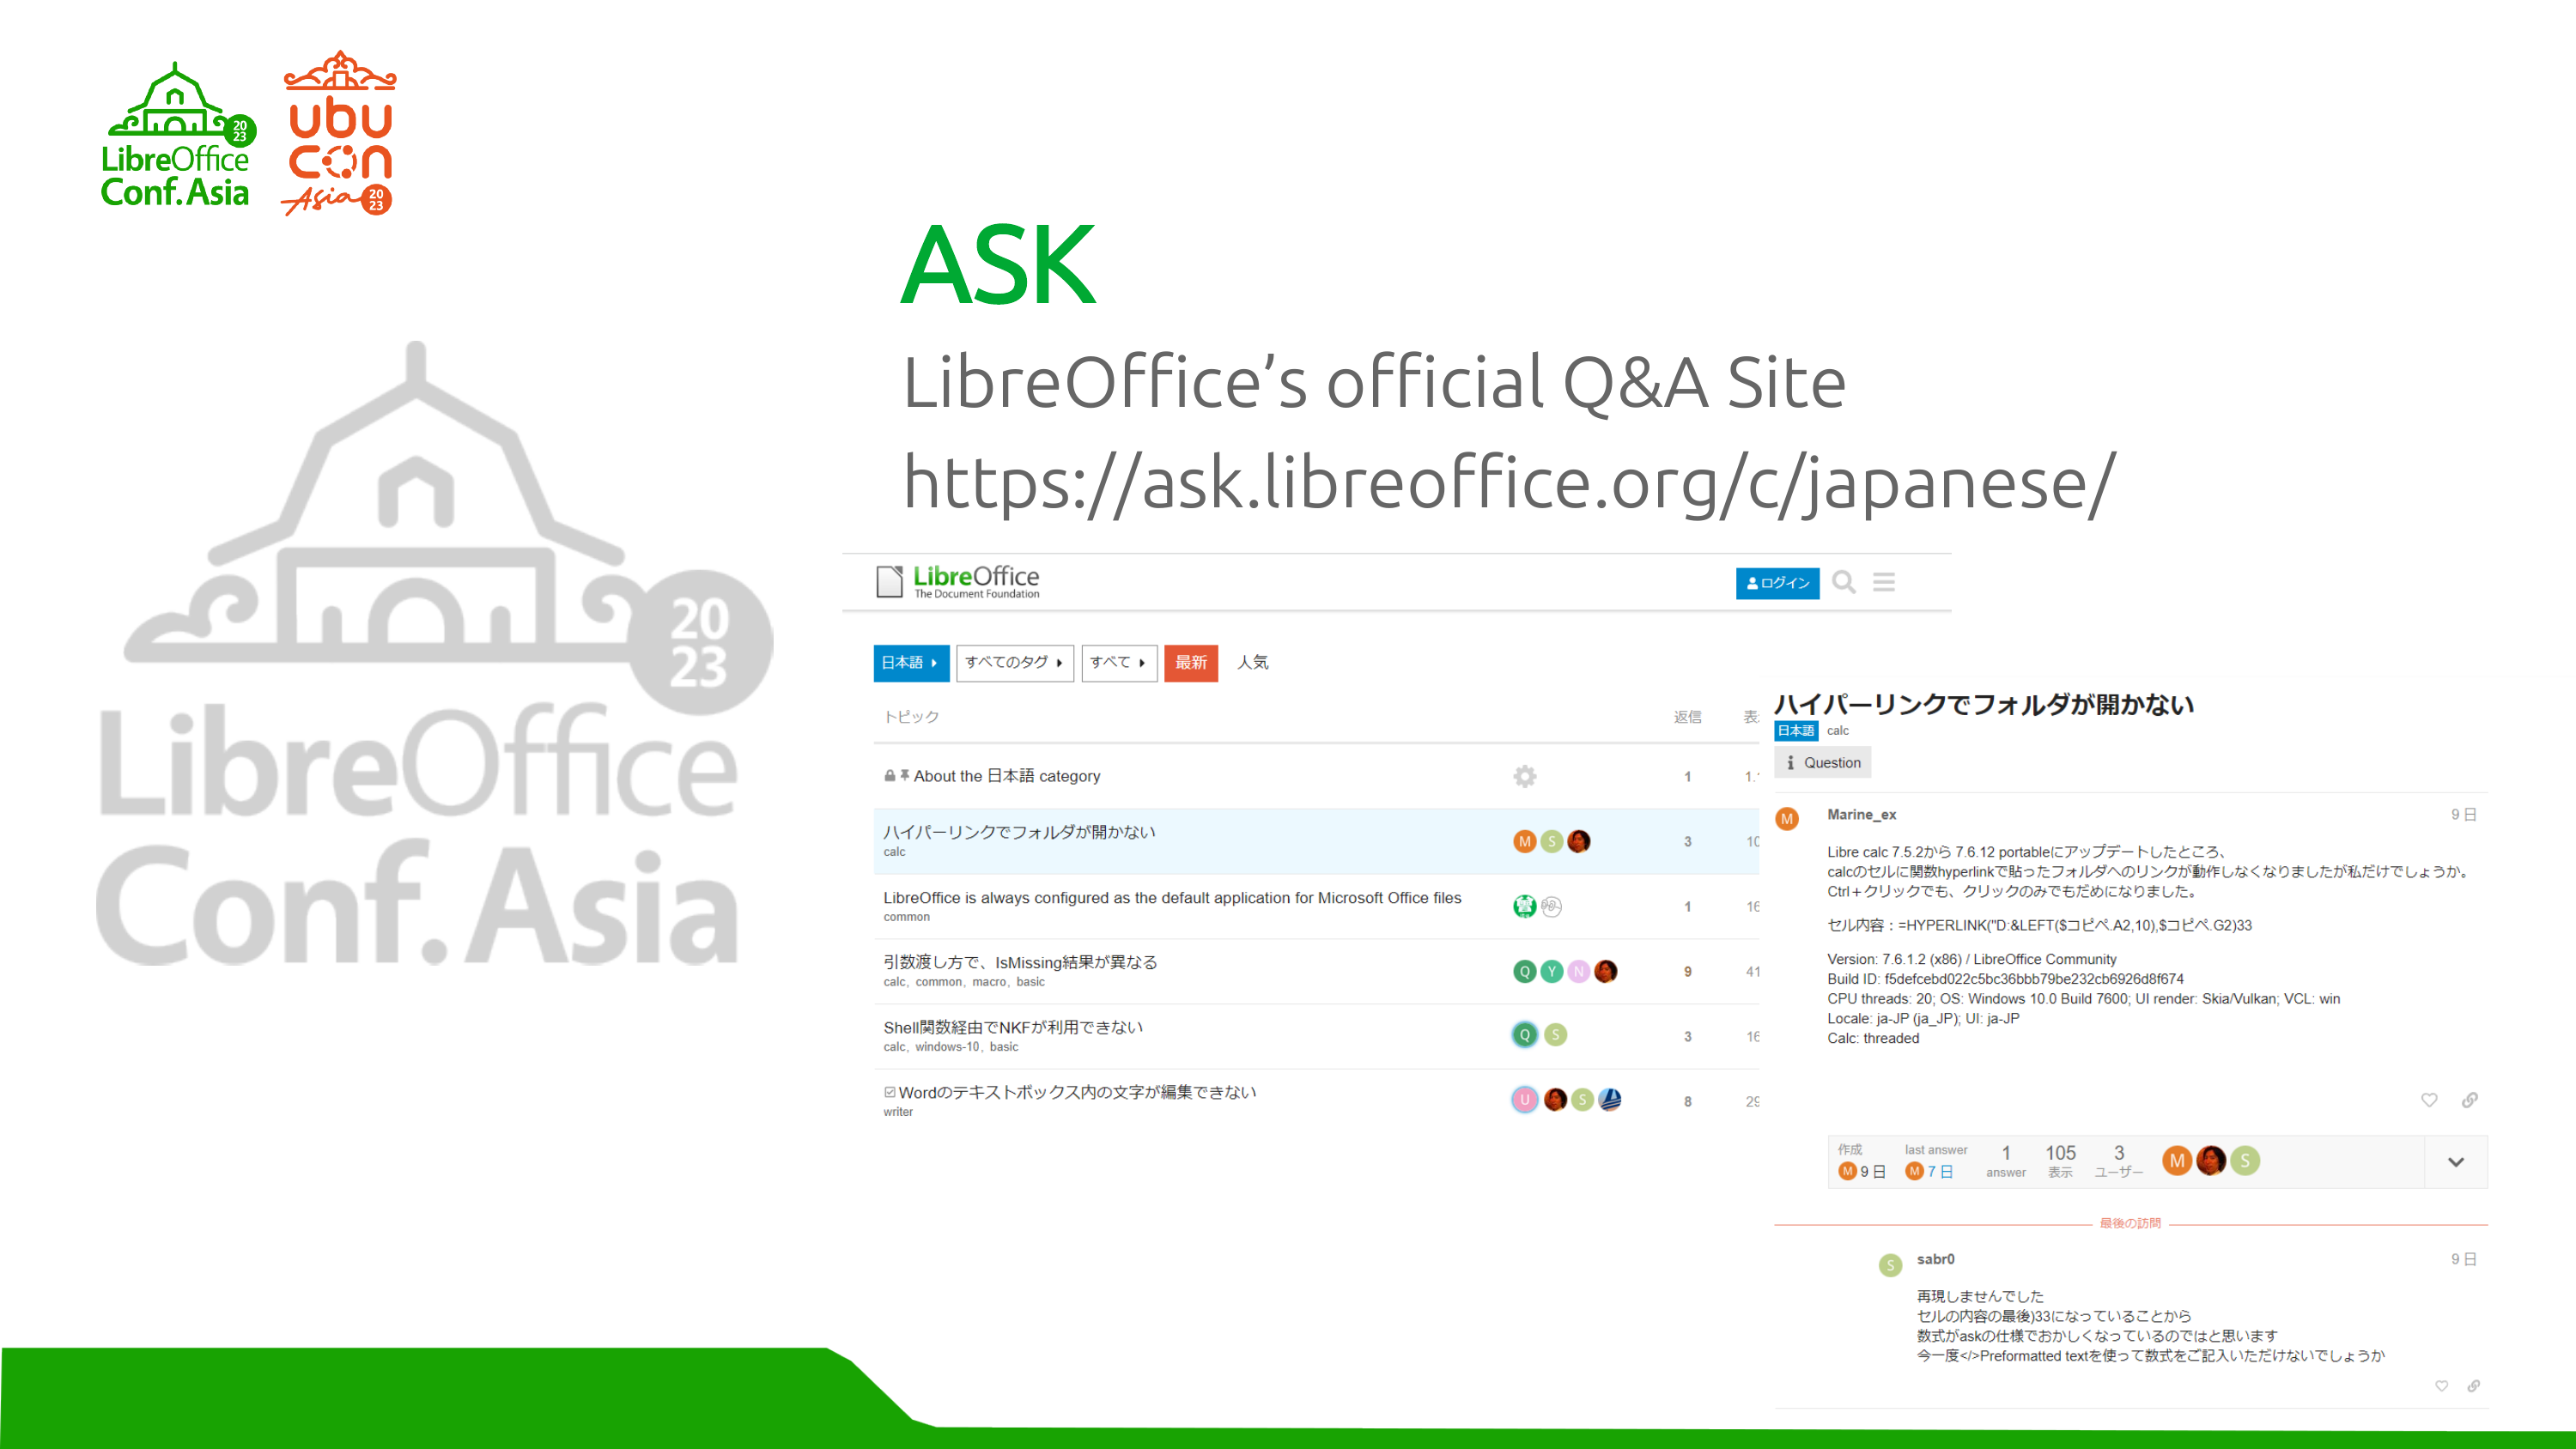

ASK
# LibreOffice’s official Q&A Site
https://ask.libreoffice.org/c/japanese/